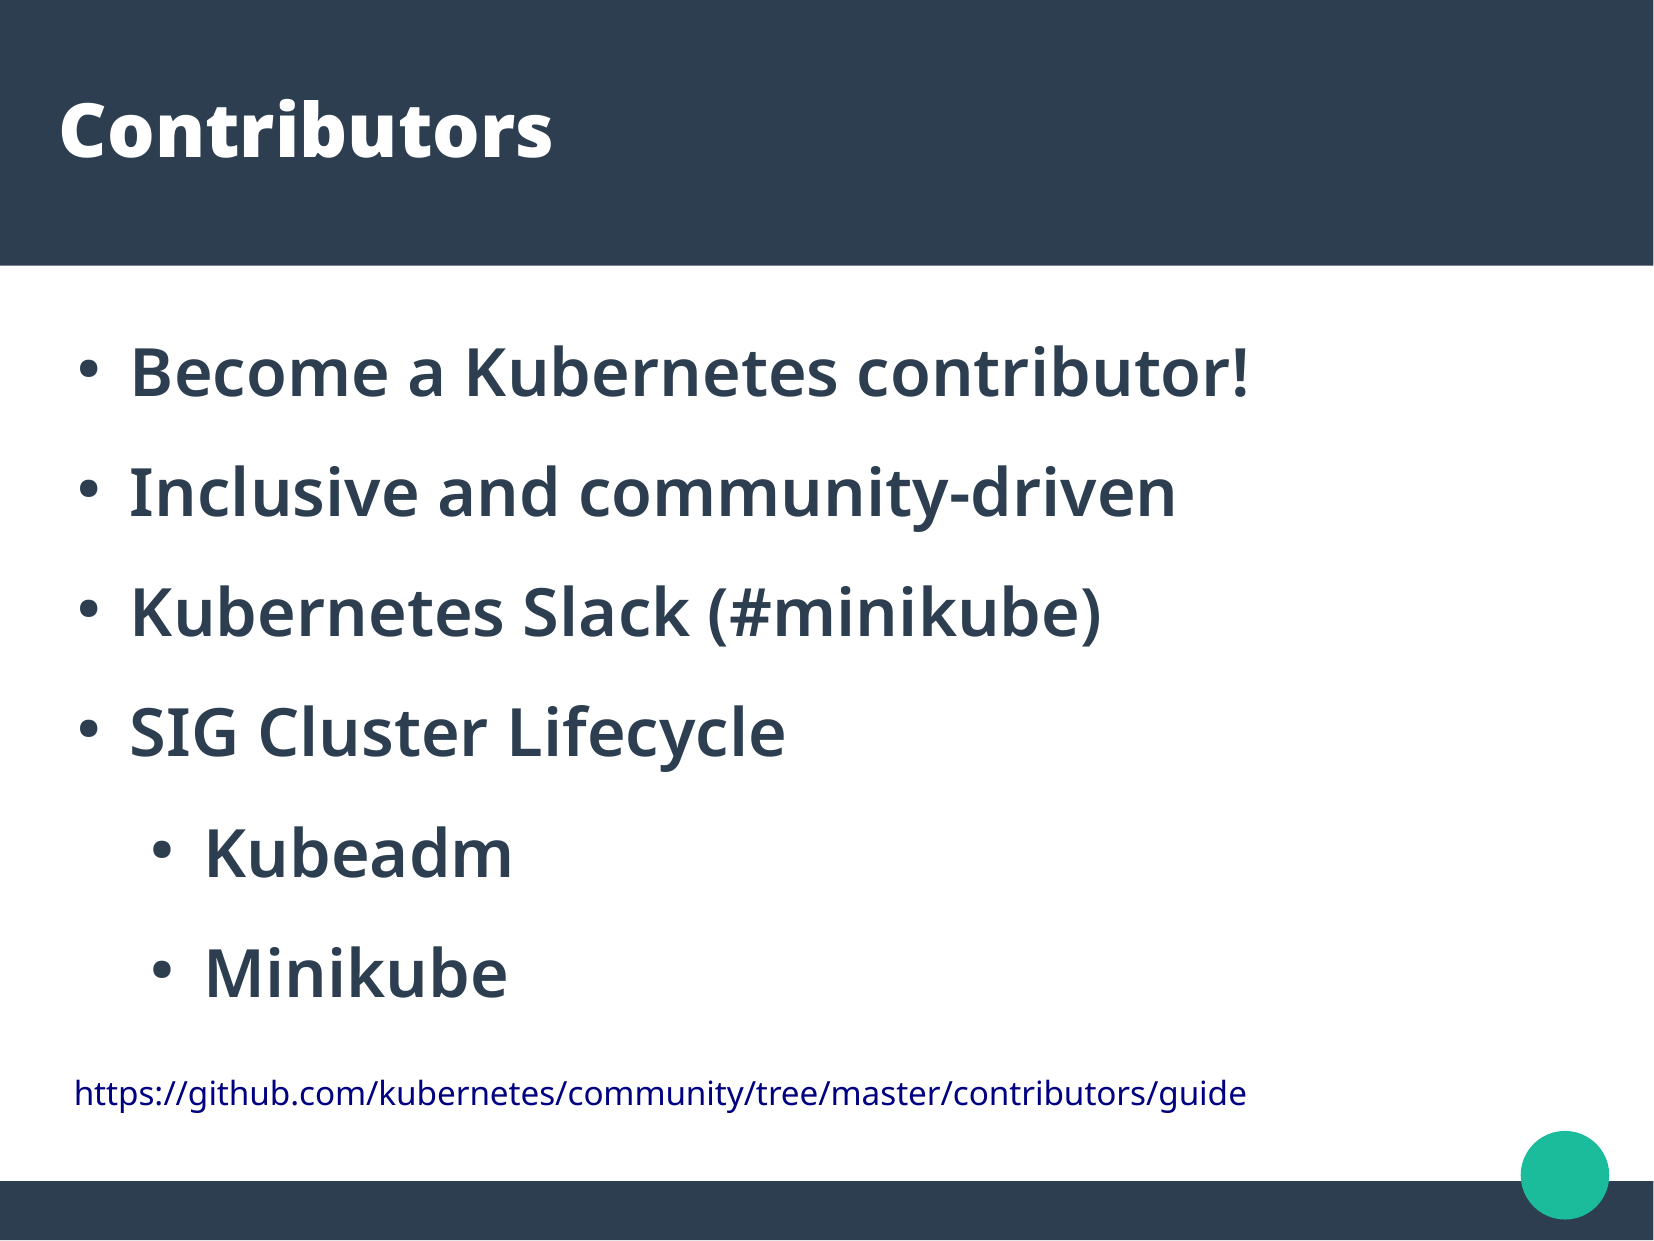

# Contributors
Become a Kubernetes contributor!
Inclusive and community-driven
Kubernetes Slack (#minikube)
SIG Cluster Lifecycle
Kubeadm
Minikube
https://github.com/kubernetes/community/tree/master/contributors/guide